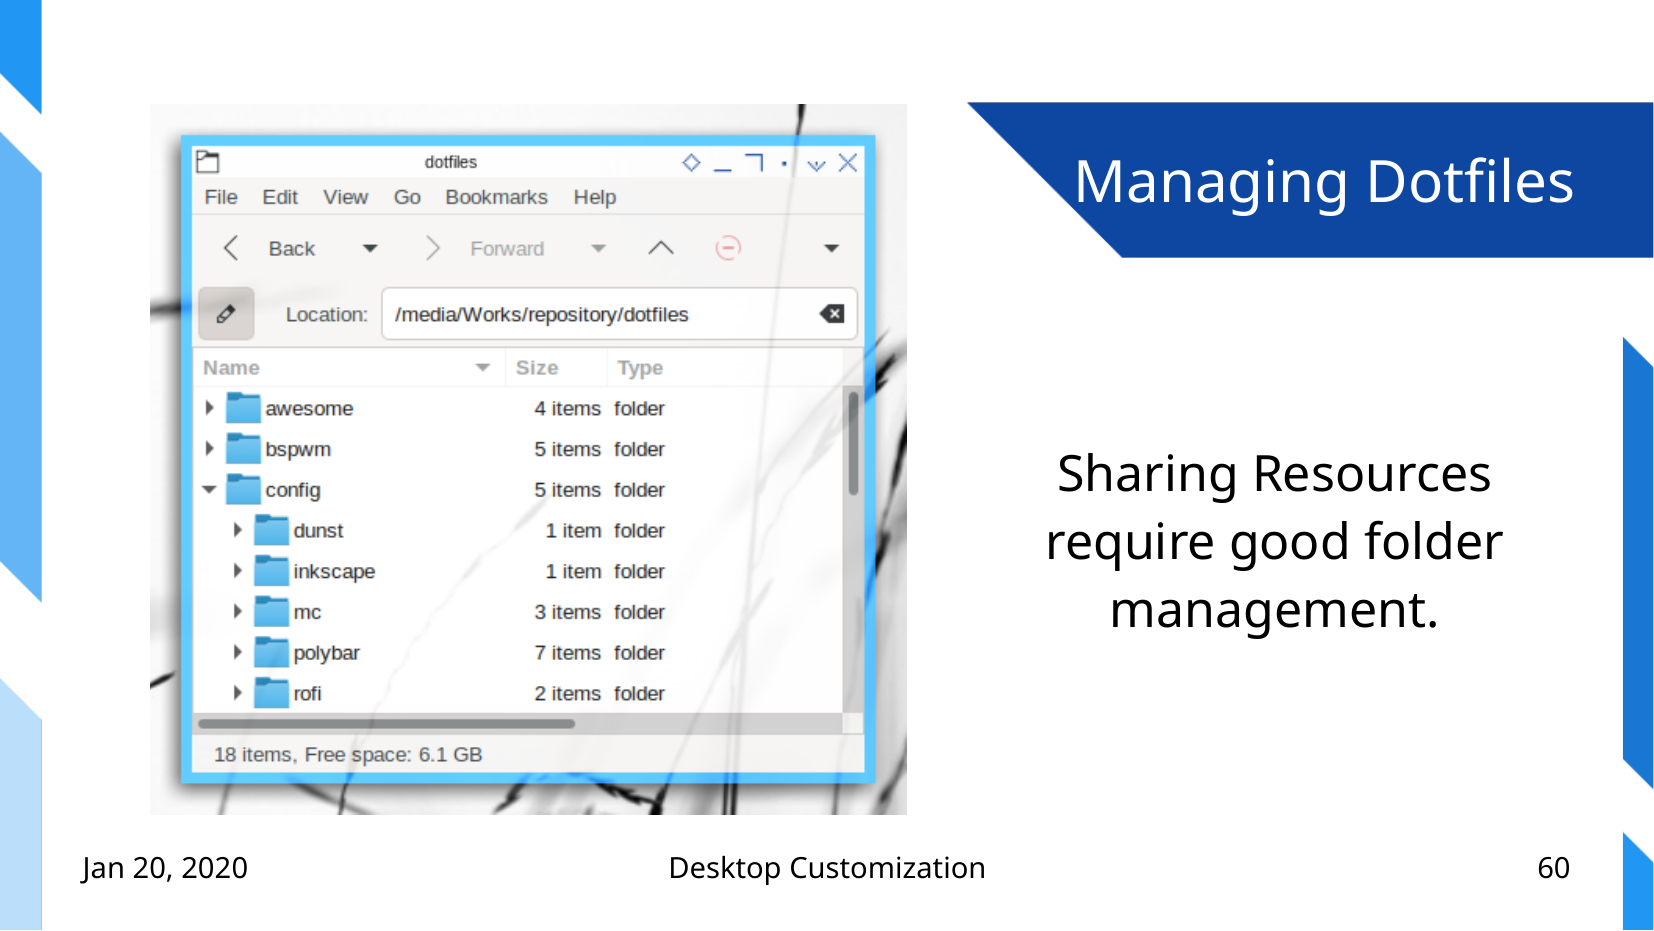

# Managing Dotfiles
Sharing Resources require good folder management.
Jan 20, 2020
Desktop Customization
60